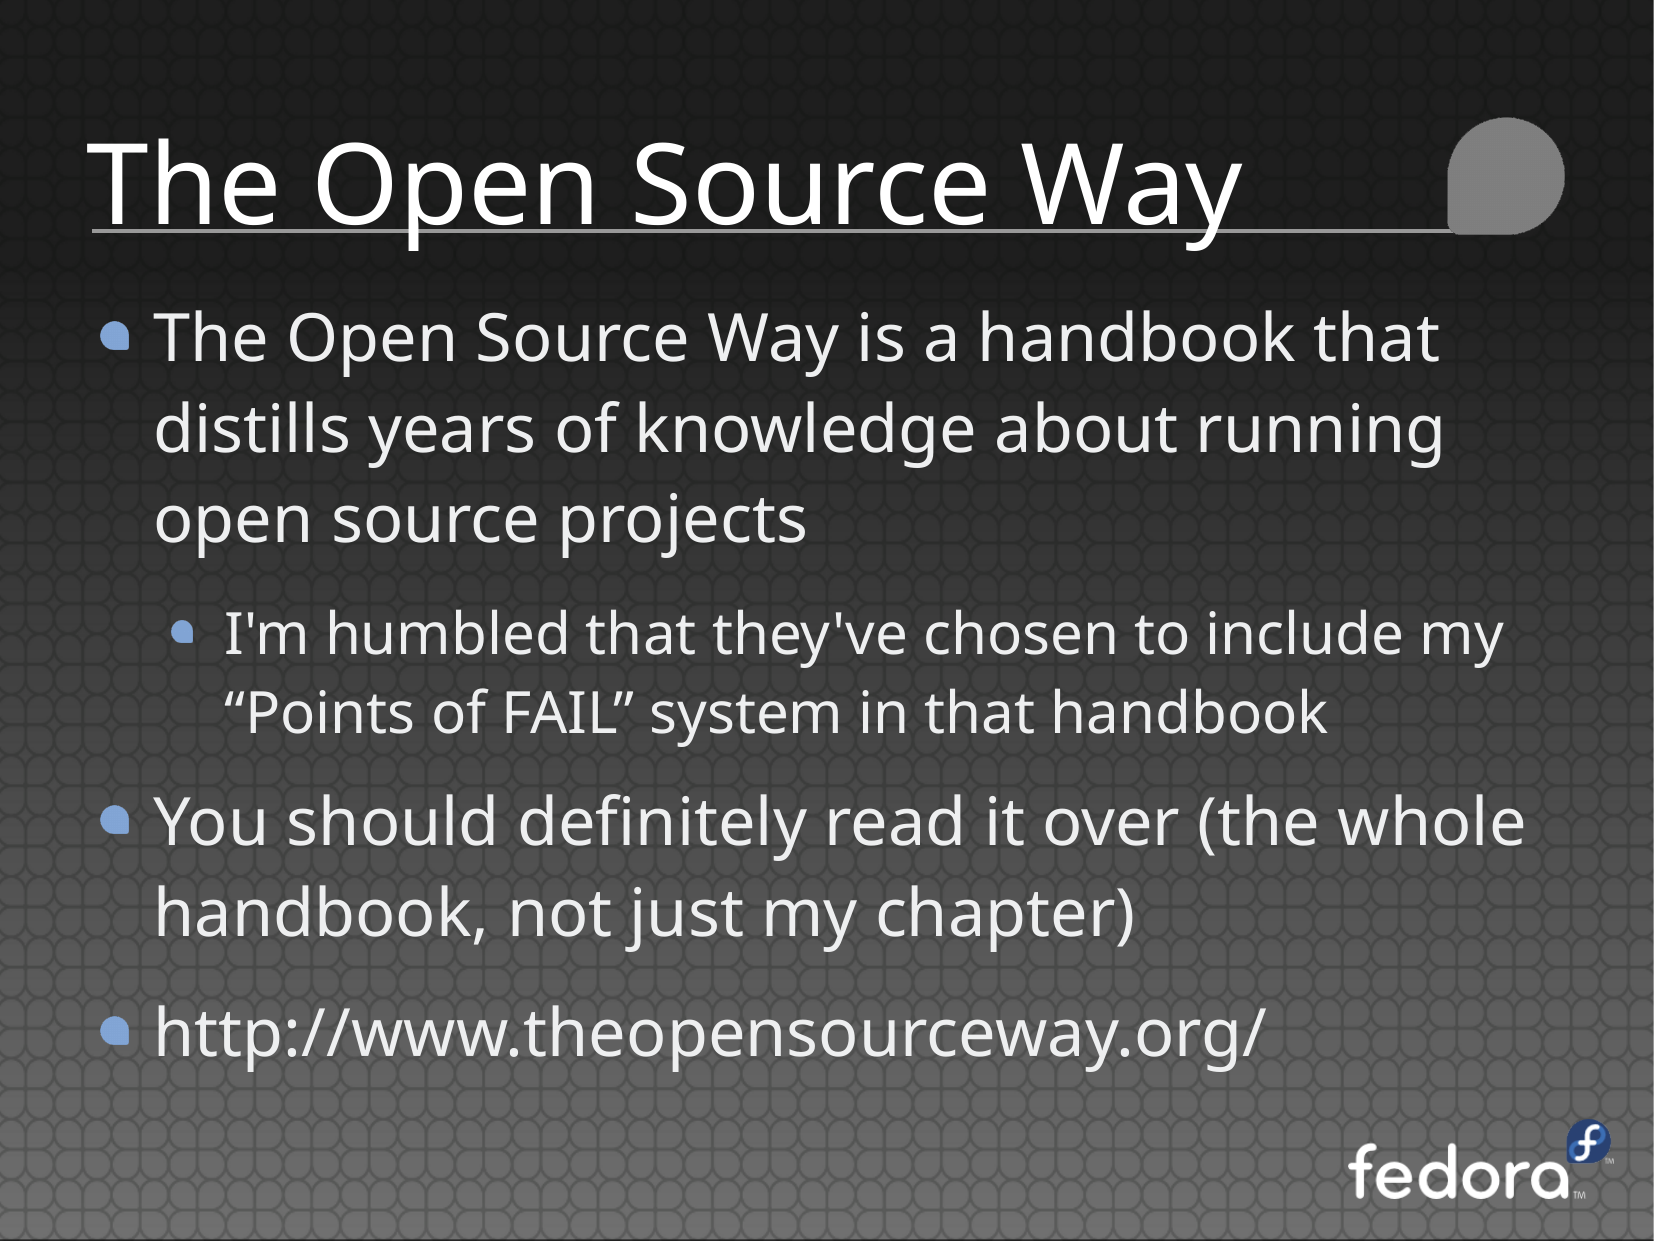

# The Open Source Way
The Open Source Way is a handbook that distills years of knowledge about running open source projects
I'm humbled that they've chosen to include my “Points of FAIL” system in that handbook
You should definitely read it over (the whole handbook, not just my chapter)
http://www.theopensourceway.org/